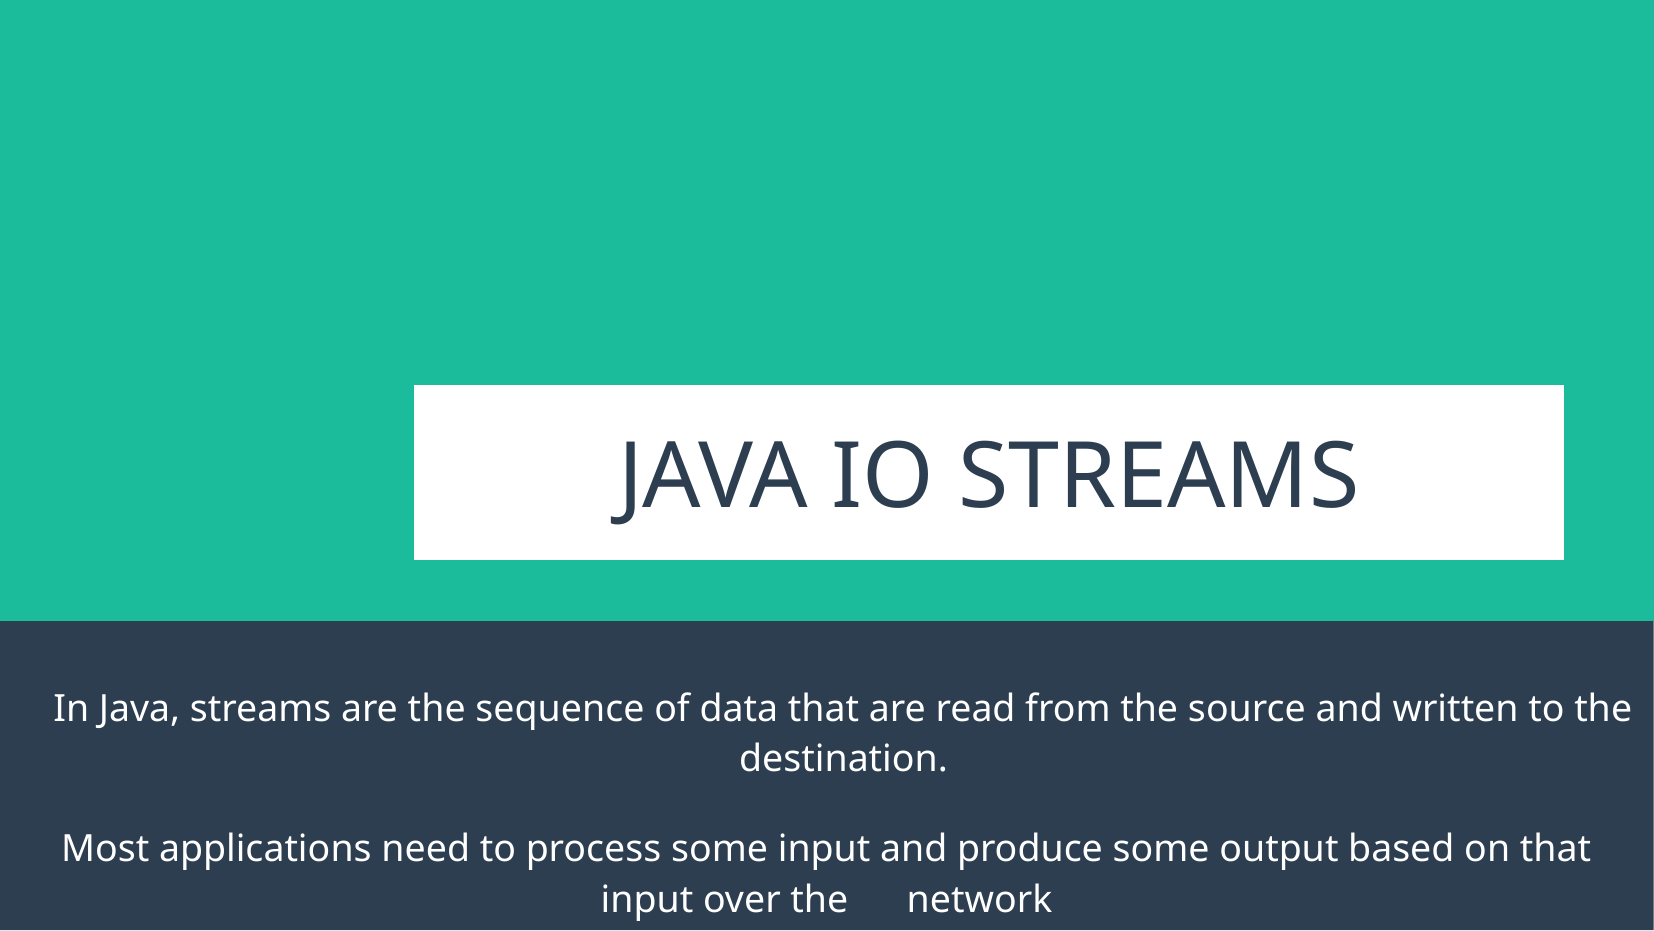

JAVA IO STREAMS
In Java, streams are the sequence of data that are read from the source and written to the destination.
Most applications need to process some input and produce some output based on that input over the network